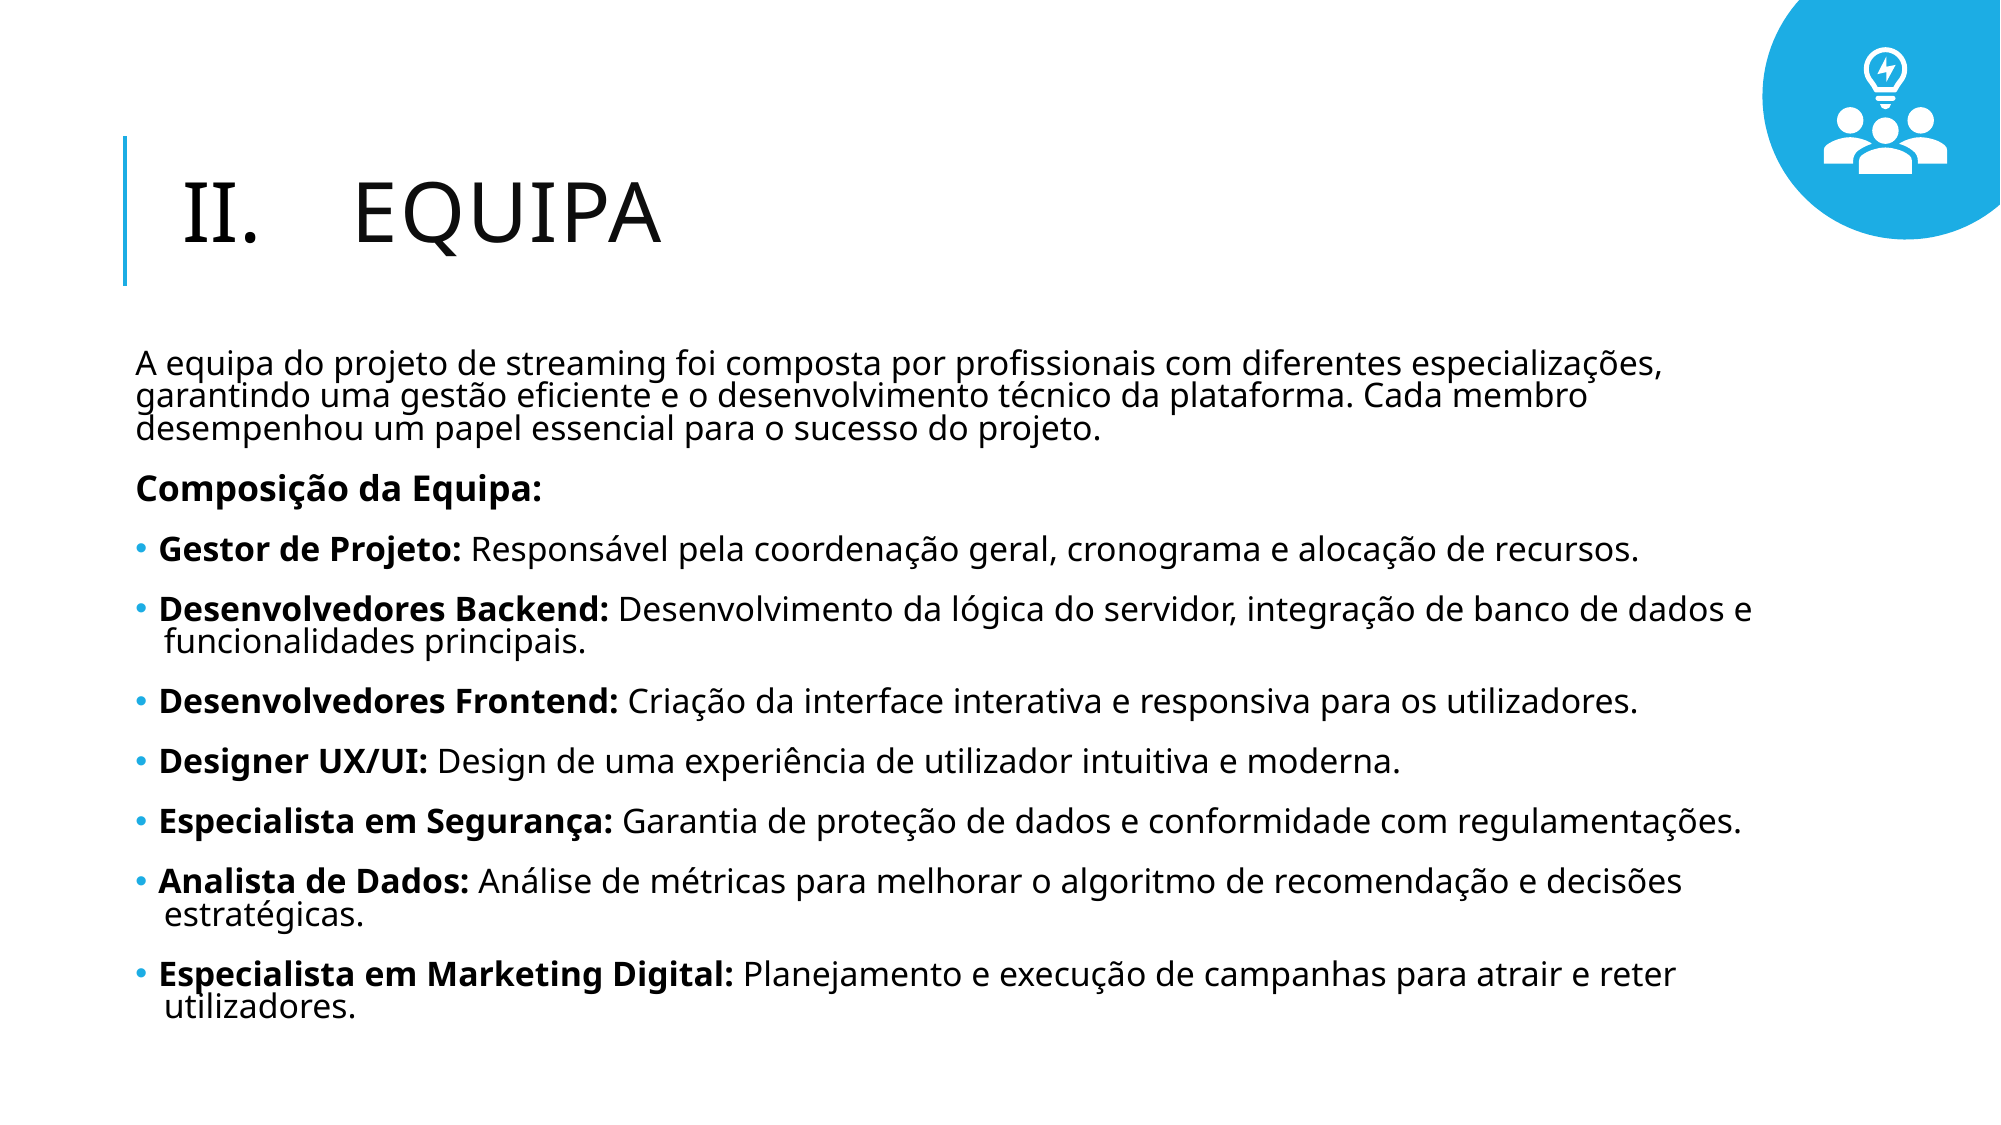

# Equipa
A equipa do projeto de streaming foi composta por profissionais com diferentes especializações, garantindo uma gestão eficiente e o desenvolvimento técnico da plataforma. Cada membro desempenhou um papel essencial para o sucesso do projeto.
Composição da Equipa:
 Gestor de Projeto: Responsável pela coordenação geral, cronograma e alocação de recursos.
 Desenvolvedores Backend: Desenvolvimento da lógica do servidor, integração de banco de dados e funcionalidades principais.
 Desenvolvedores Frontend: Criação da interface interativa e responsiva para os utilizadores.
 Designer UX/UI: Design de uma experiência de utilizador intuitiva e moderna.
 Especialista em Segurança: Garantia de proteção de dados e conformidade com regulamentações.
 Analista de Dados: Análise de métricas para melhorar o algoritmo de recomendação e decisões estratégicas.
 Especialista em Marketing Digital: Planejamento e execução de campanhas para atrair e reter utilizadores.